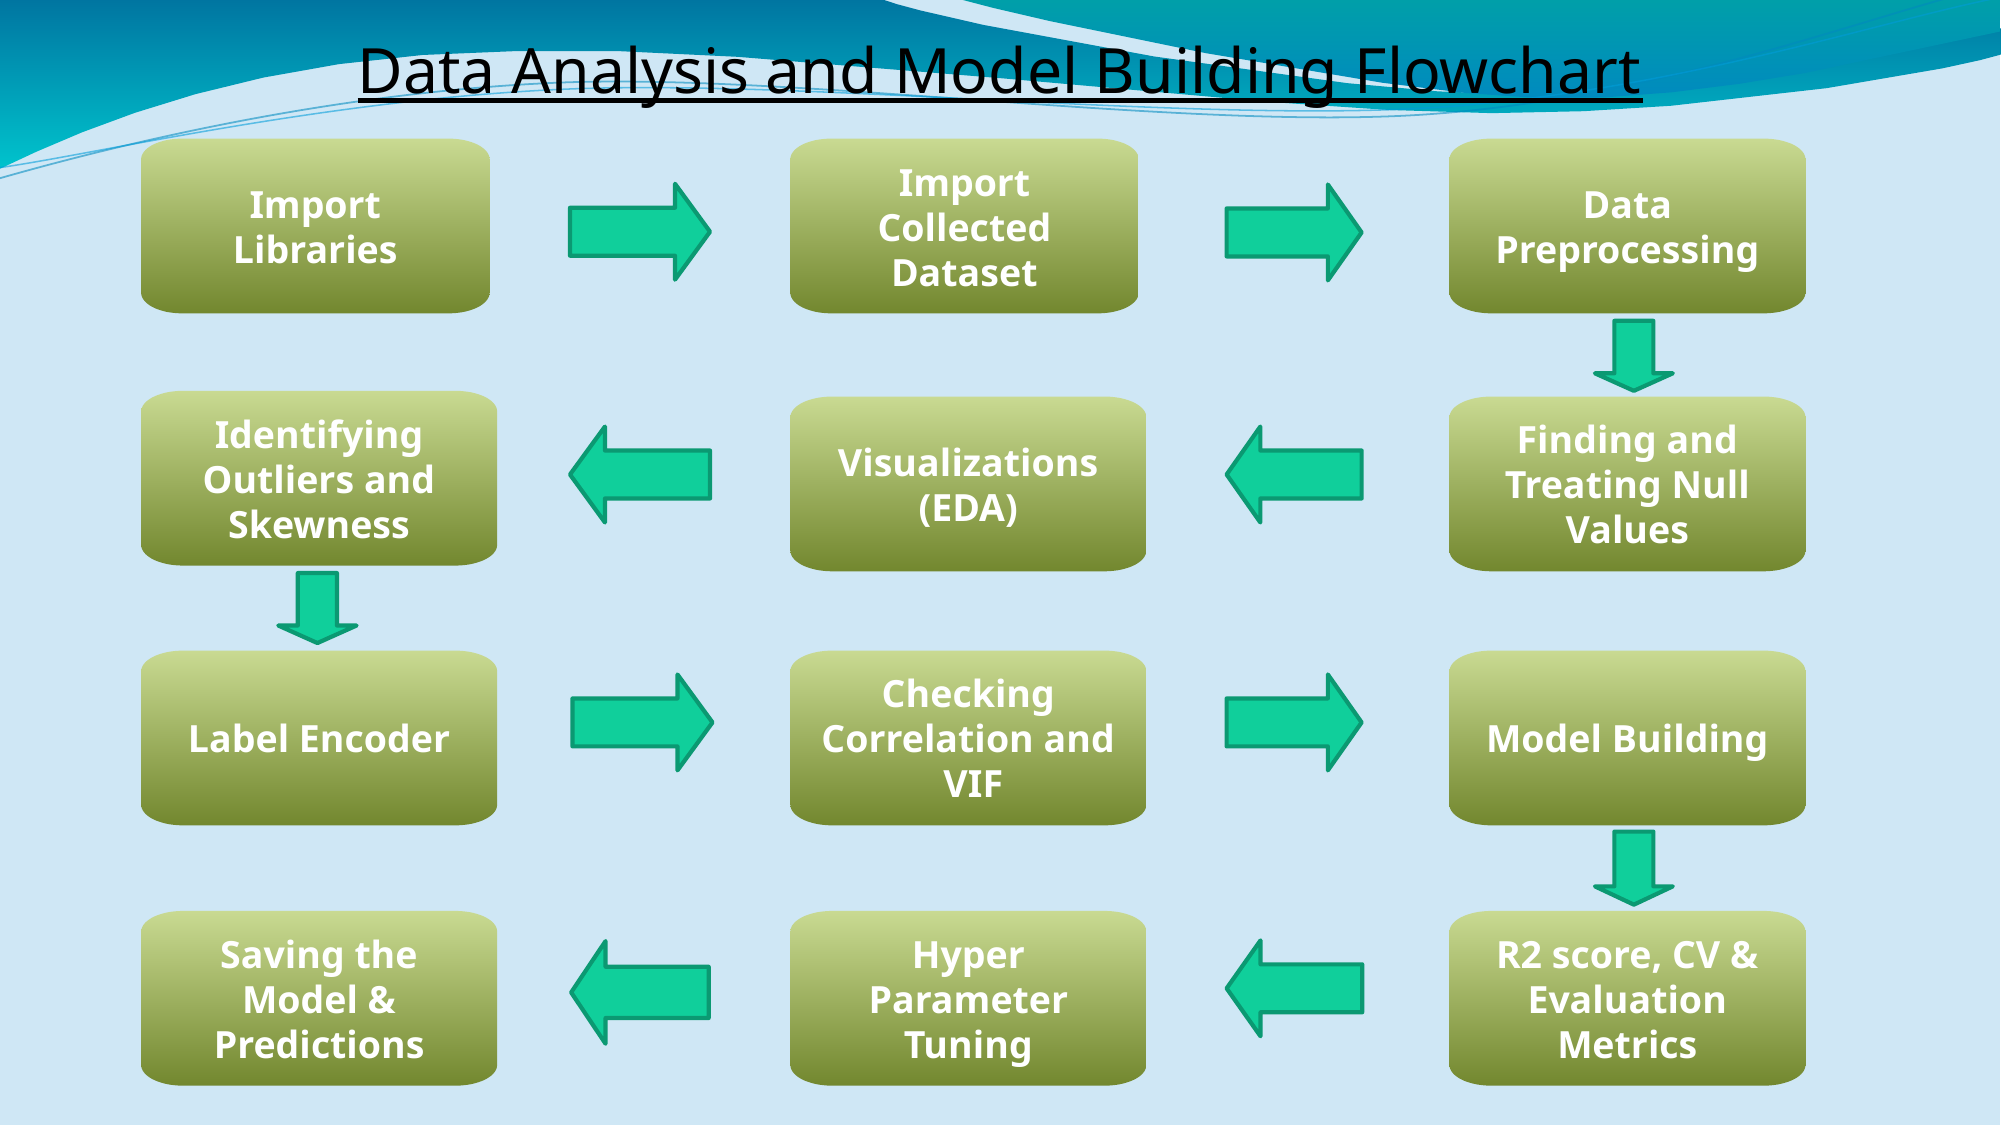

Data Analysis and Model Building Flowchart
Import Libraries
Import Collected Dataset
Data Preprocessing
Identifying Outliers and Skewness
Visualizations
(EDA)
Finding and Treating Null Values
Label Encoder
Checking Correlation and VIF
Model Building
Saving the Model & Predictions
Hyper Parameter Tuning
R2 score, CV & Evaluation Metrics